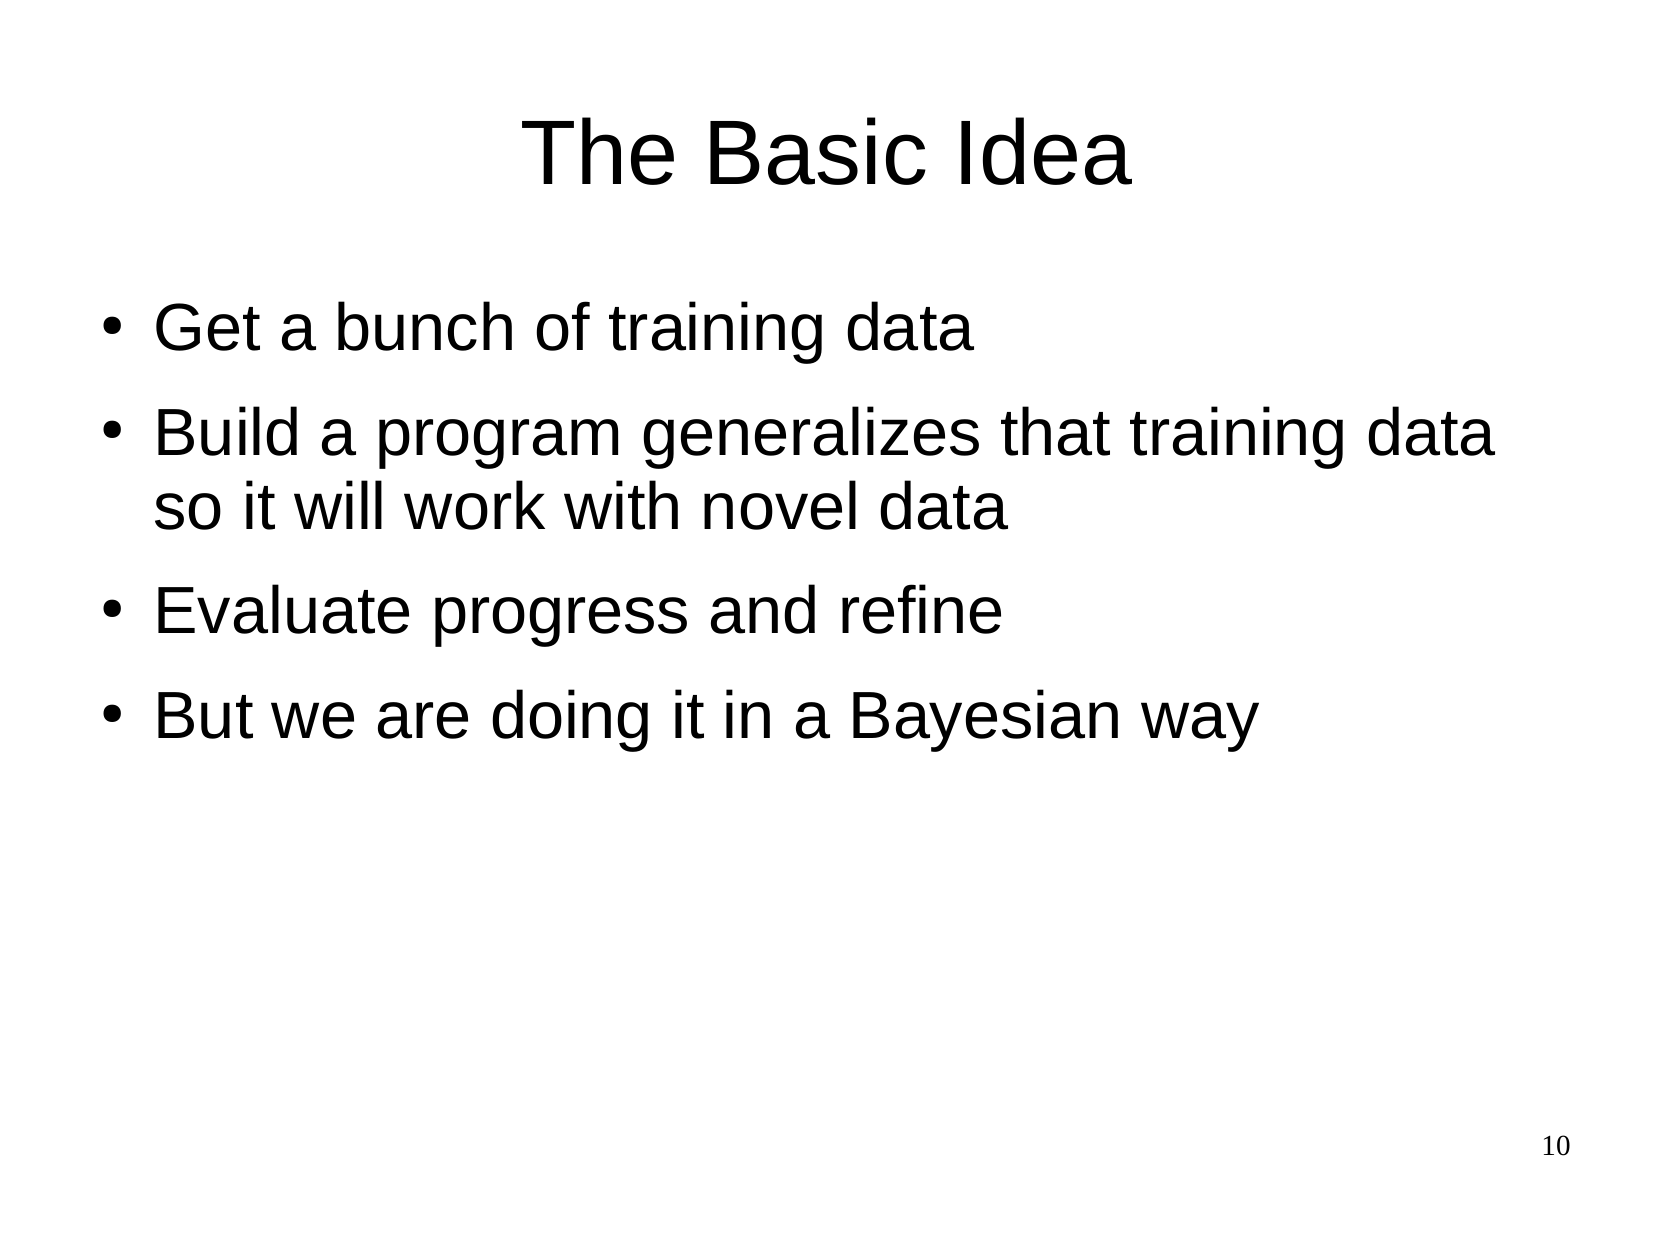

# The Basic Idea
Get a bunch of training data
Build a program generalizes that training data so it will work with novel data
Evaluate progress and refine
But we are doing it in a Bayesian way
10